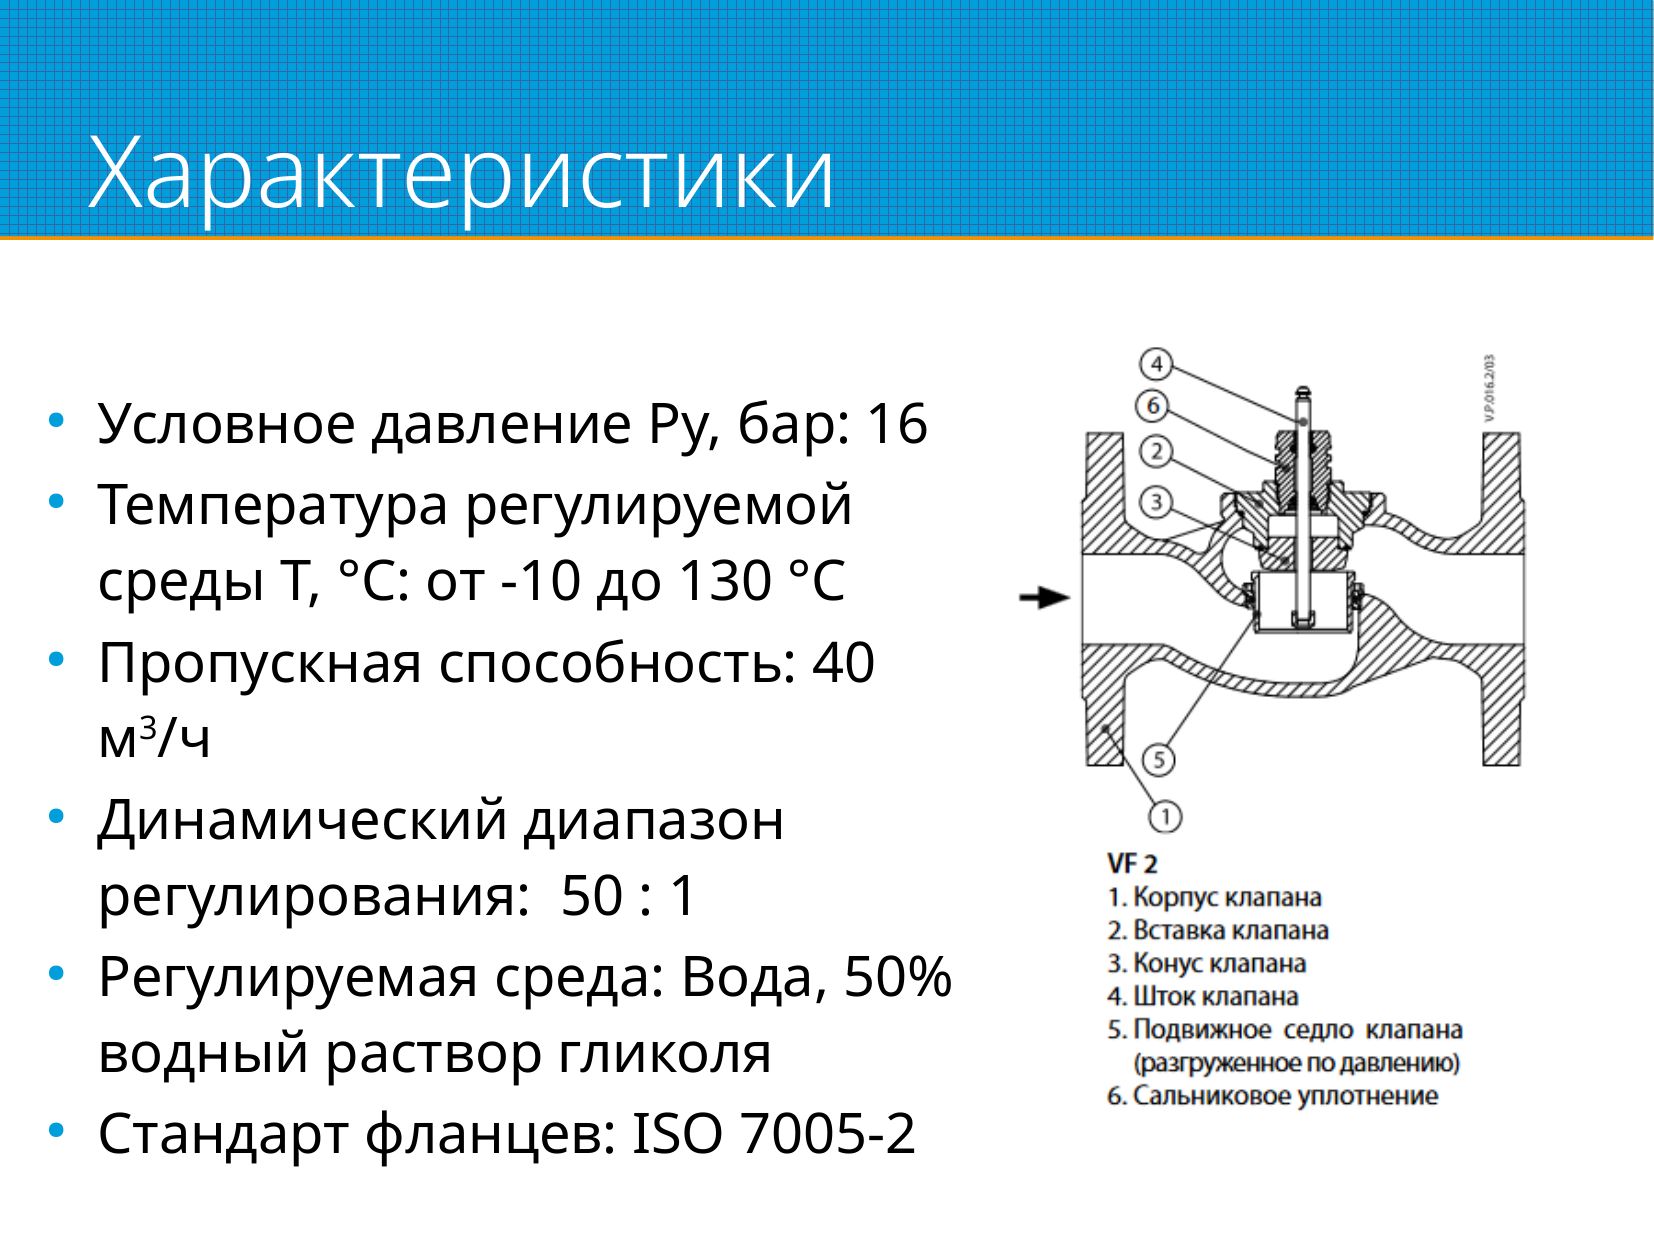

# Характеристики
Условное давление Ру, бар: 16
Температура регулируемой среды Т, °С: от -10 до 130 °С
Пропускная способность: 40 м3/ч
Динамический диапазон регулирования: 50 : 1
Регулируемая среда: Вода, 50% водный раствор гликоля
Стандарт фланцев: ISO 7005-2